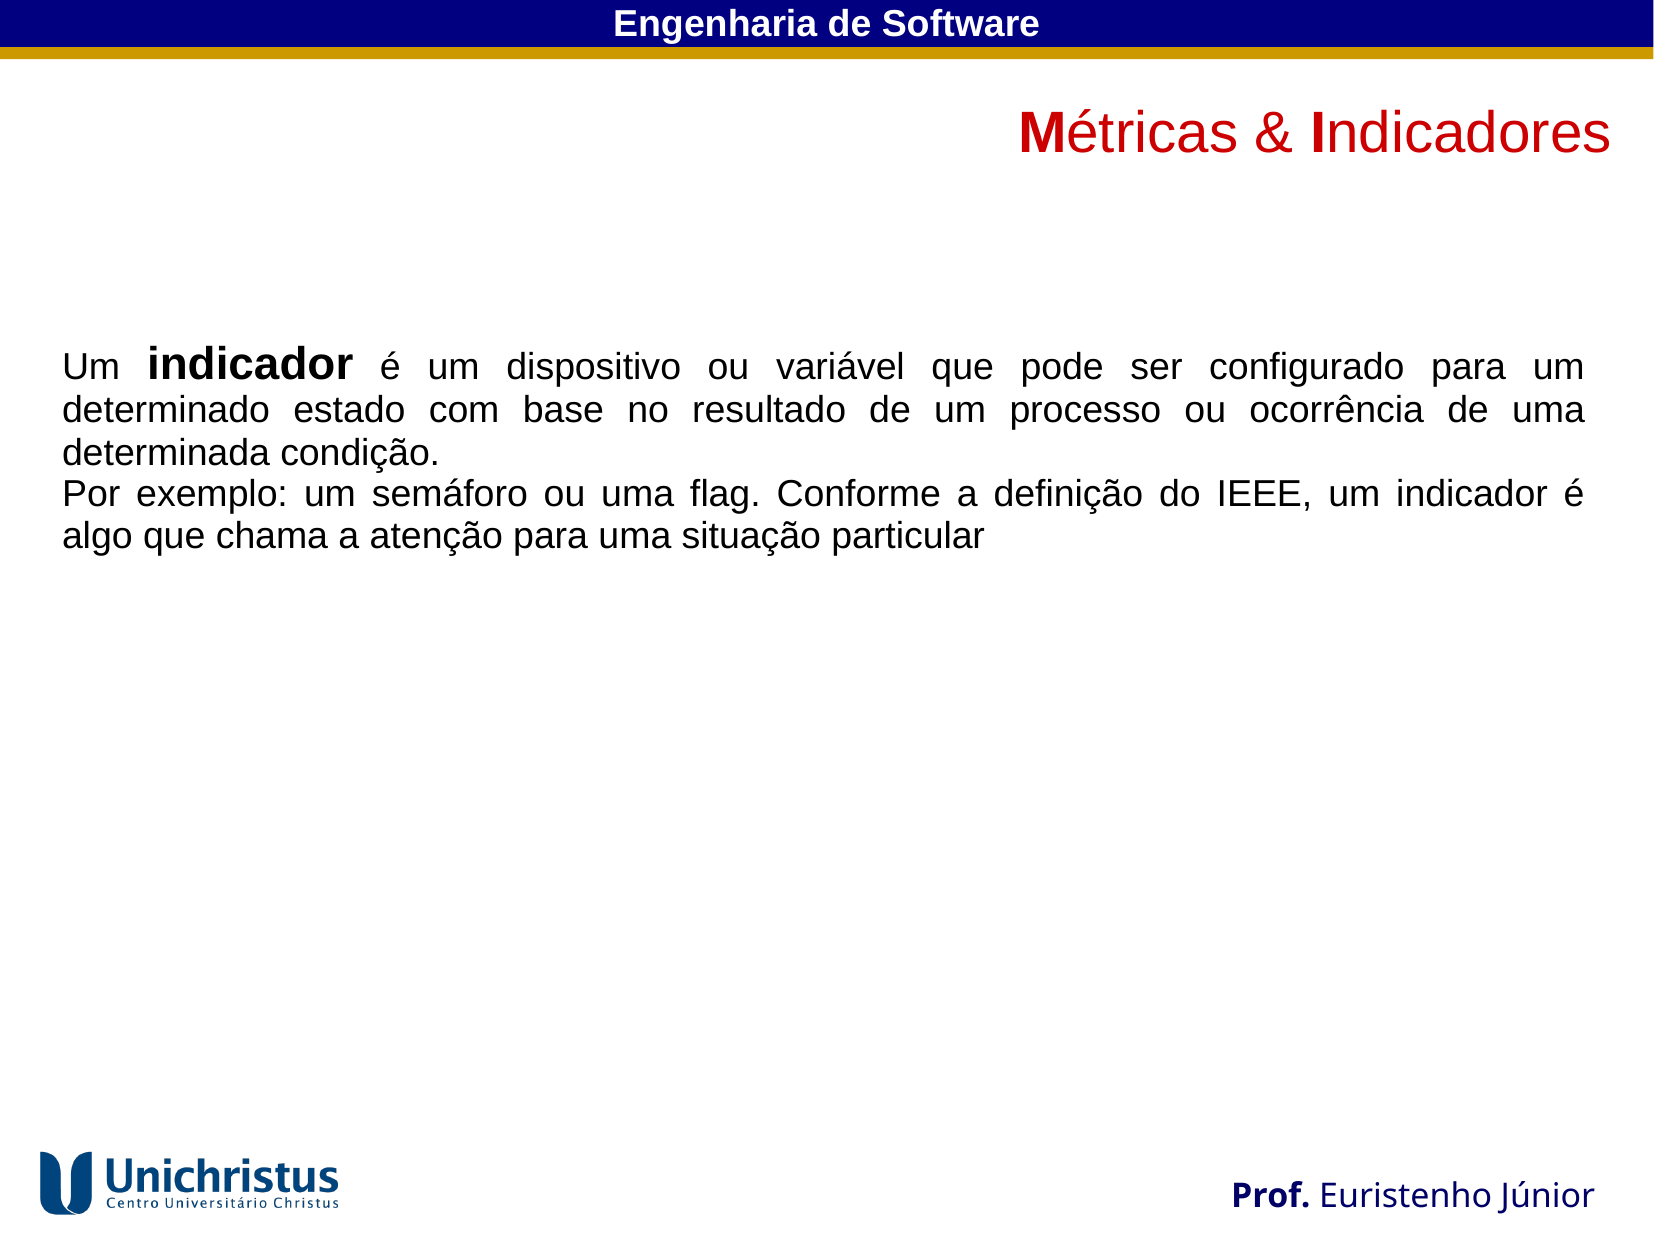

Engenharia de Software
Métricas & Indicadores
Um indicador é um dispositivo ou variável que pode ser configurado para um determinado estado com base no resultado de um processo ou ocorrência de uma determinada condição.
Por exemplo: um semáforo ou uma flag. Conforme a definição do IEEE, um indicador é algo que chama a atenção para uma situação particular
Prof. Euristenho Júnior